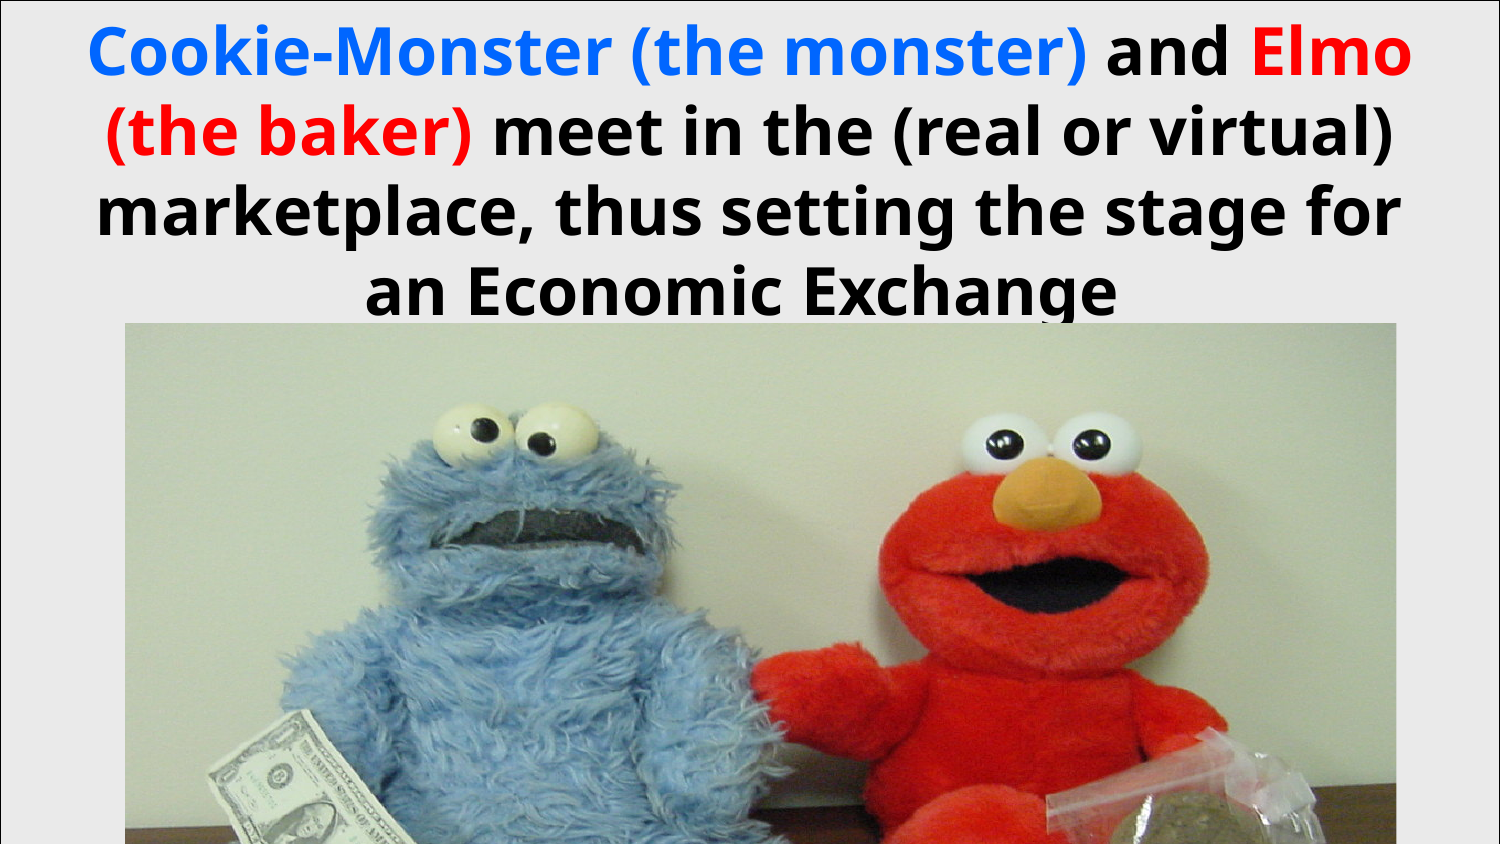

Cookie-Monster (the monster) and Elmo (the baker) meet in the (real or virtual) marketplace, thus setting the stage for an Economic Exchange